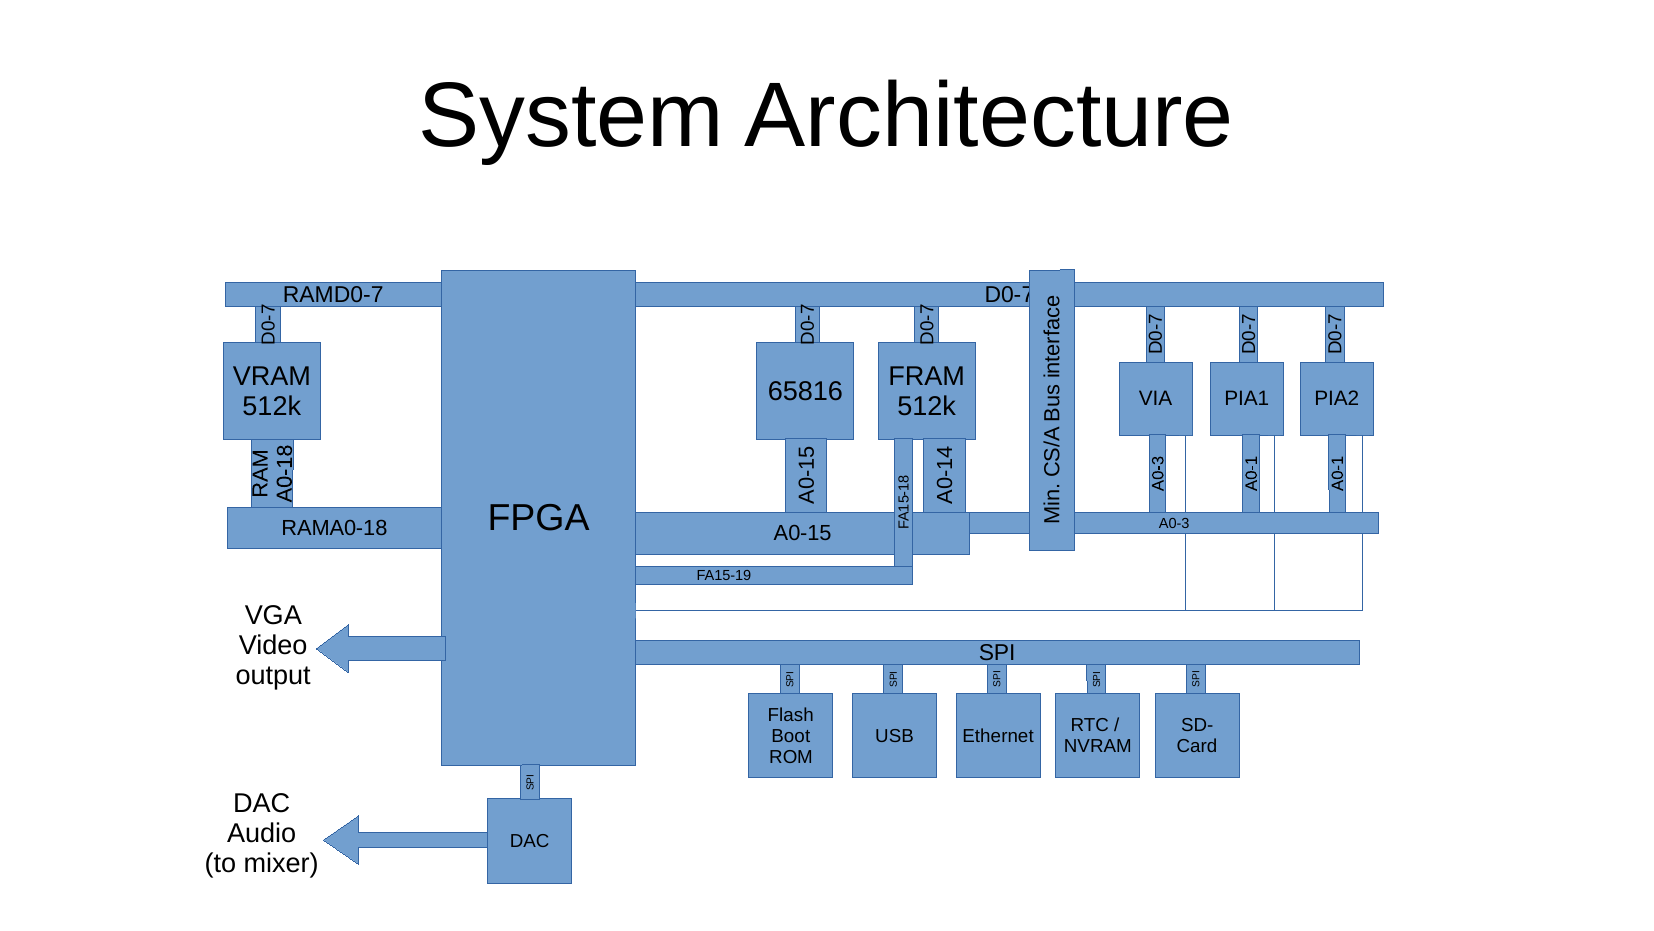

# System Architecture
FPGA
RAMD0-7
D0-7
D0-7
D0-7
D0-7
D0-7
D0-7
D0-7
VRAM
512k
65816
FRAM
512k
VIA
PIA1
PIA2
Min. CS/A Bus interface
RAM
A0-18
A0-14
A0-15
A0-3
A0-1
A0-1
FA15-18
RAMA0-18
A0-15
A0-3
FA15-19
VGA
Video
output
SPI
SPI
SPI
SPI
SPI
SPI
Flash
Boot
ROM
USB
Ethernet
RTC /
NVRAM
SD-
Card
SPI
DAC
Audio
(to mixer)
DAC